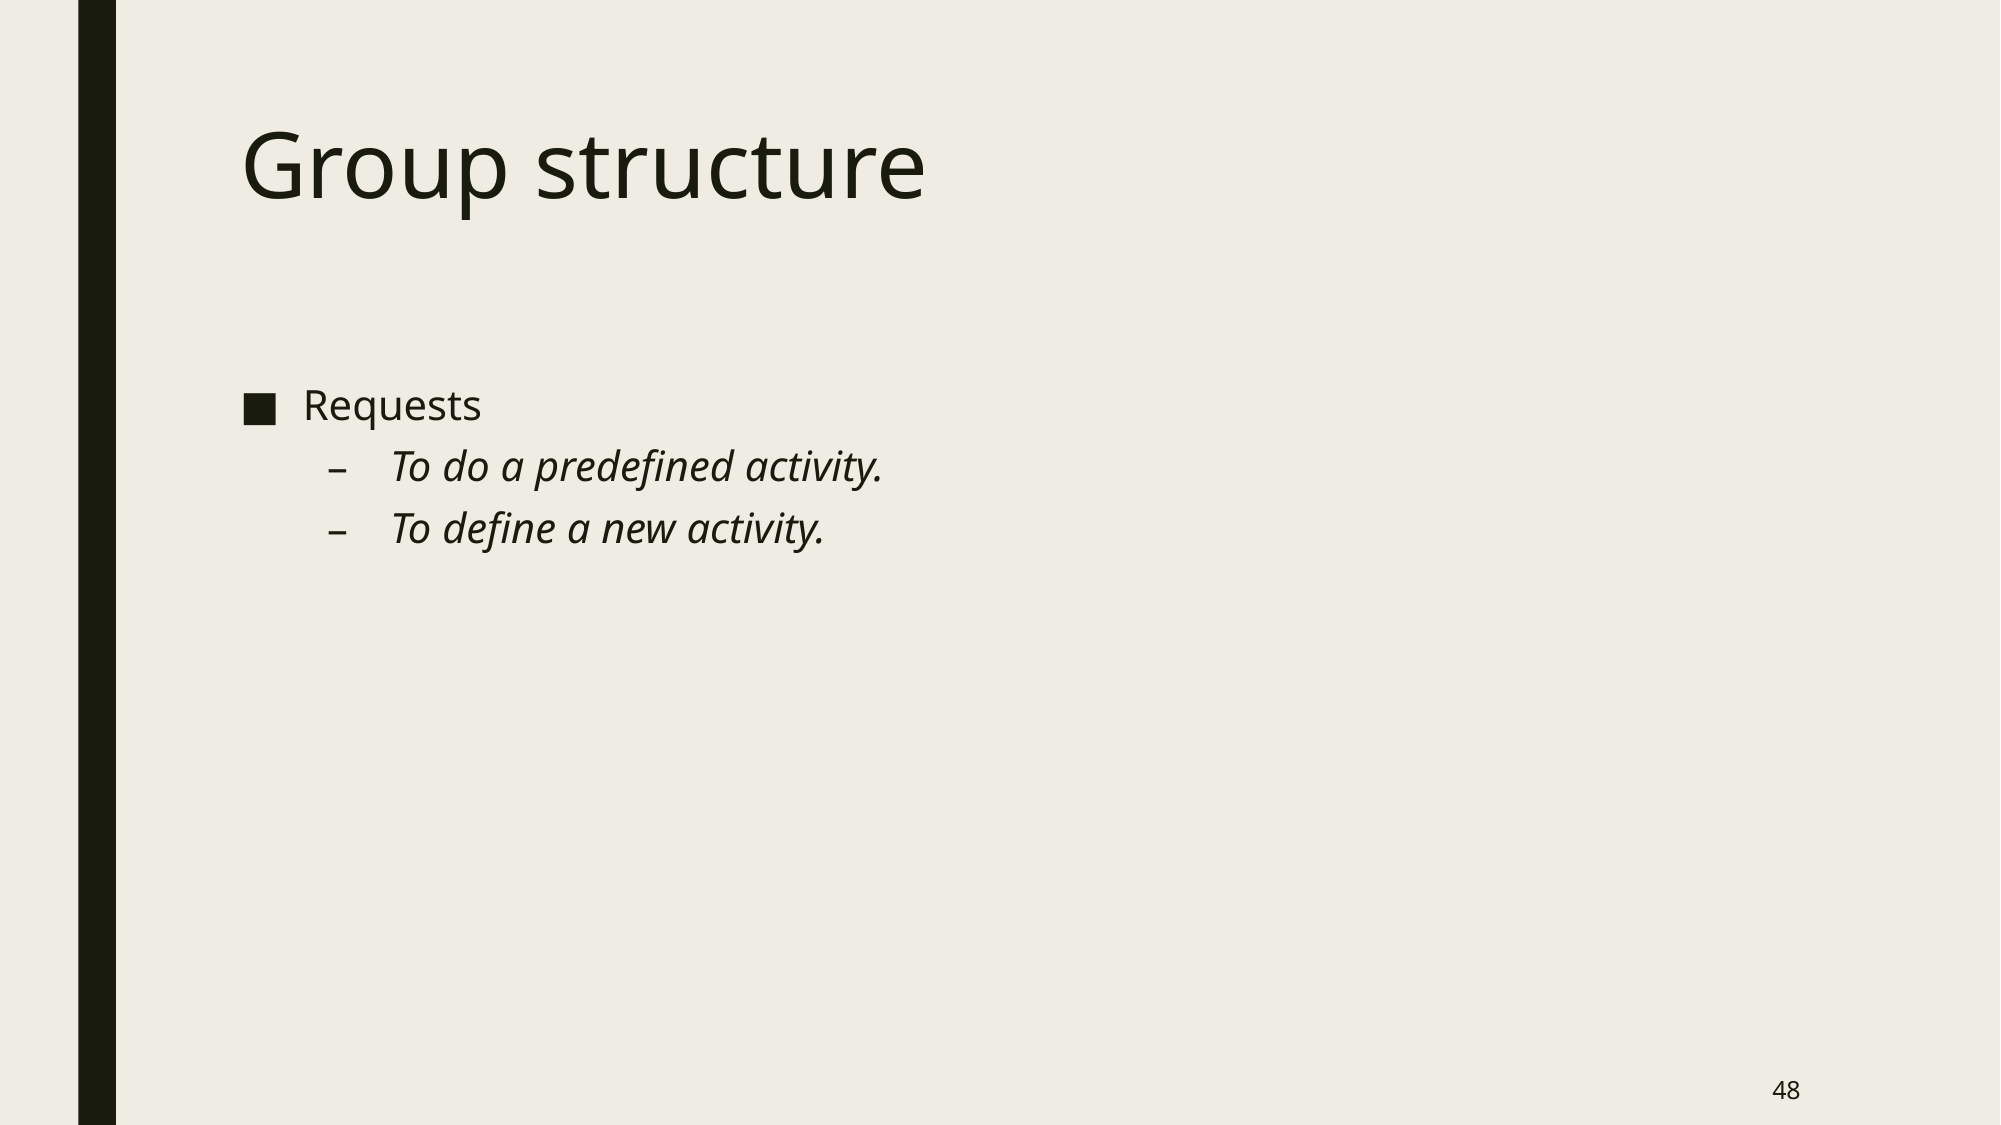

# Group structure
Requests
To do a predefined activity.
To define a new activity.